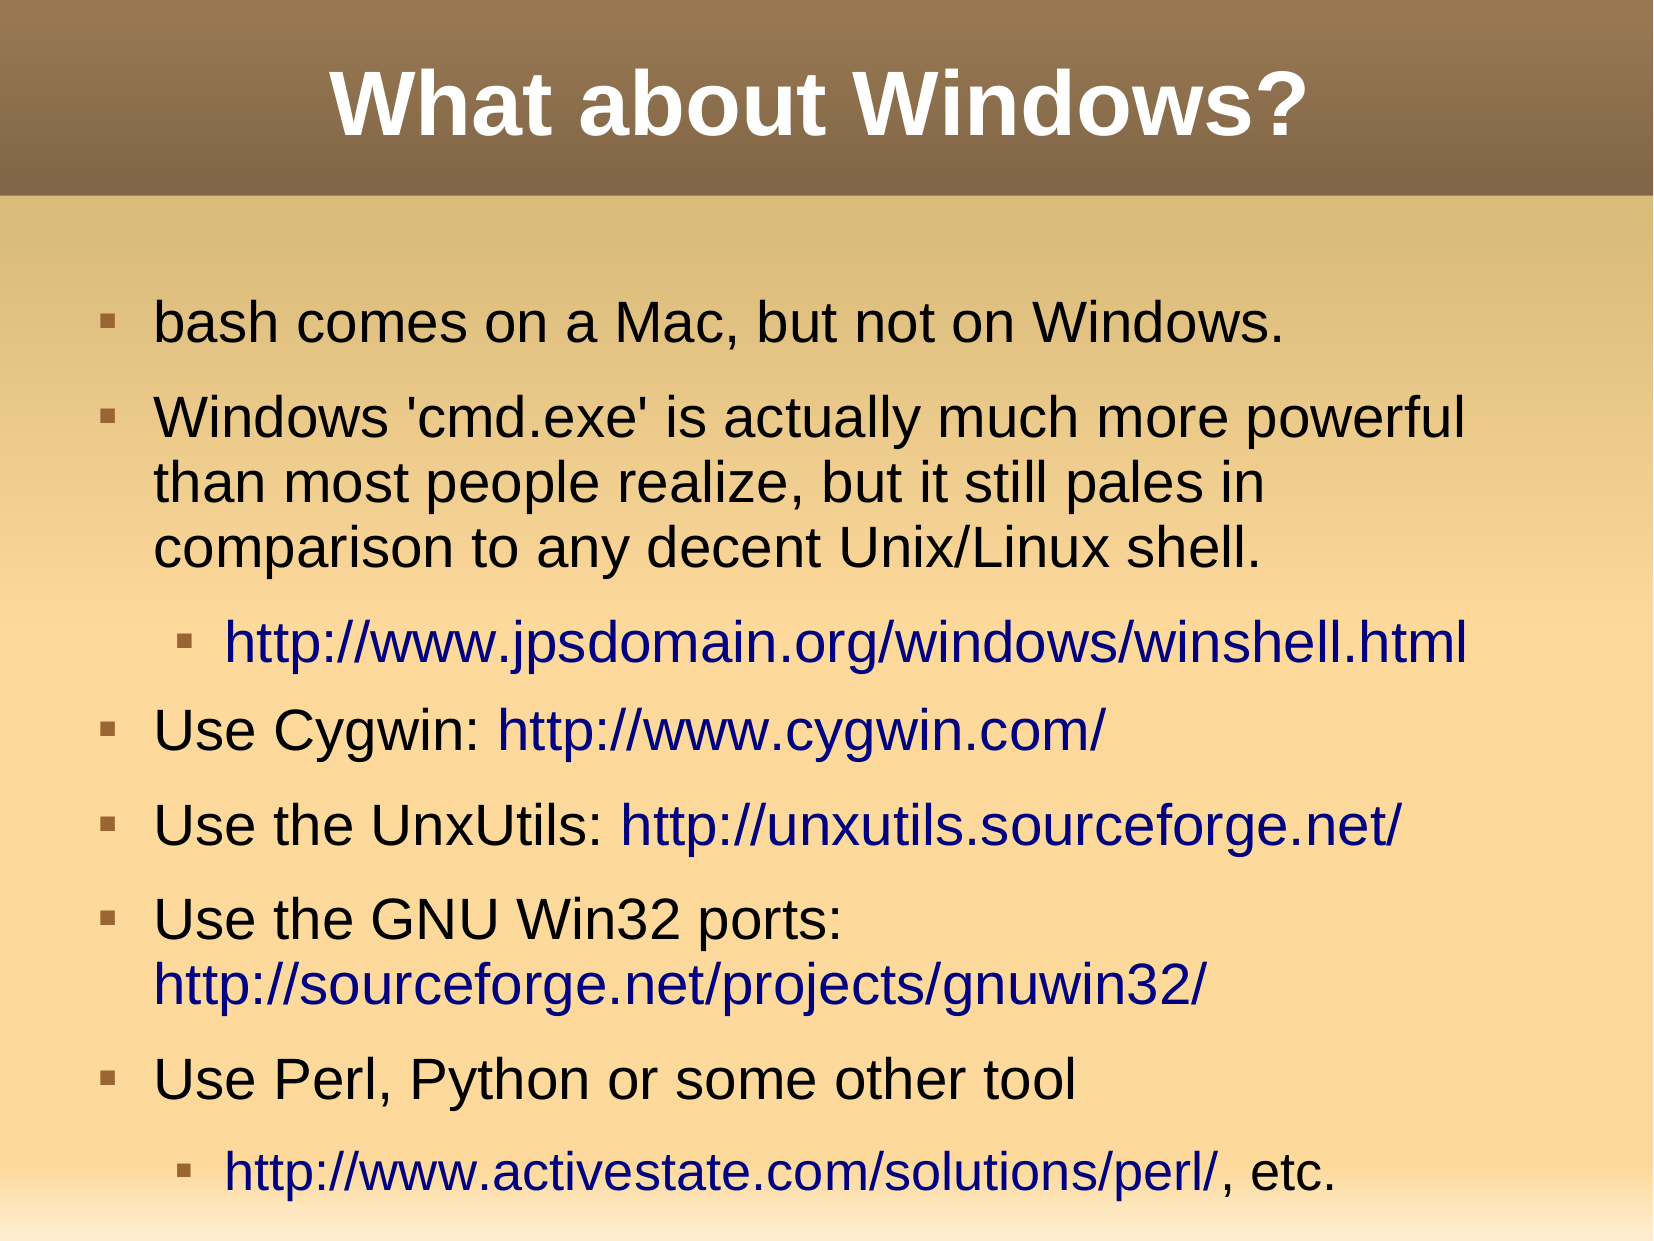

# What about Windows?
bash comes on a Mac, but not on Windows.
Windows 'cmd.exe' is actually much more powerful than most people realize, but it still pales in comparison to any decent Unix/Linux shell.
http://www.jpsdomain.org/windows/winshell.html
Use Cygwin: http://www.cygwin.com/
Use the UnxUtils: http://unxutils.sourceforge.net/
Use the GNU Win32 ports: http://sourceforge.net/projects/gnuwin32/
Use Perl, Python or some other tool
http://www.activestate.com/solutions/perl/, etc.